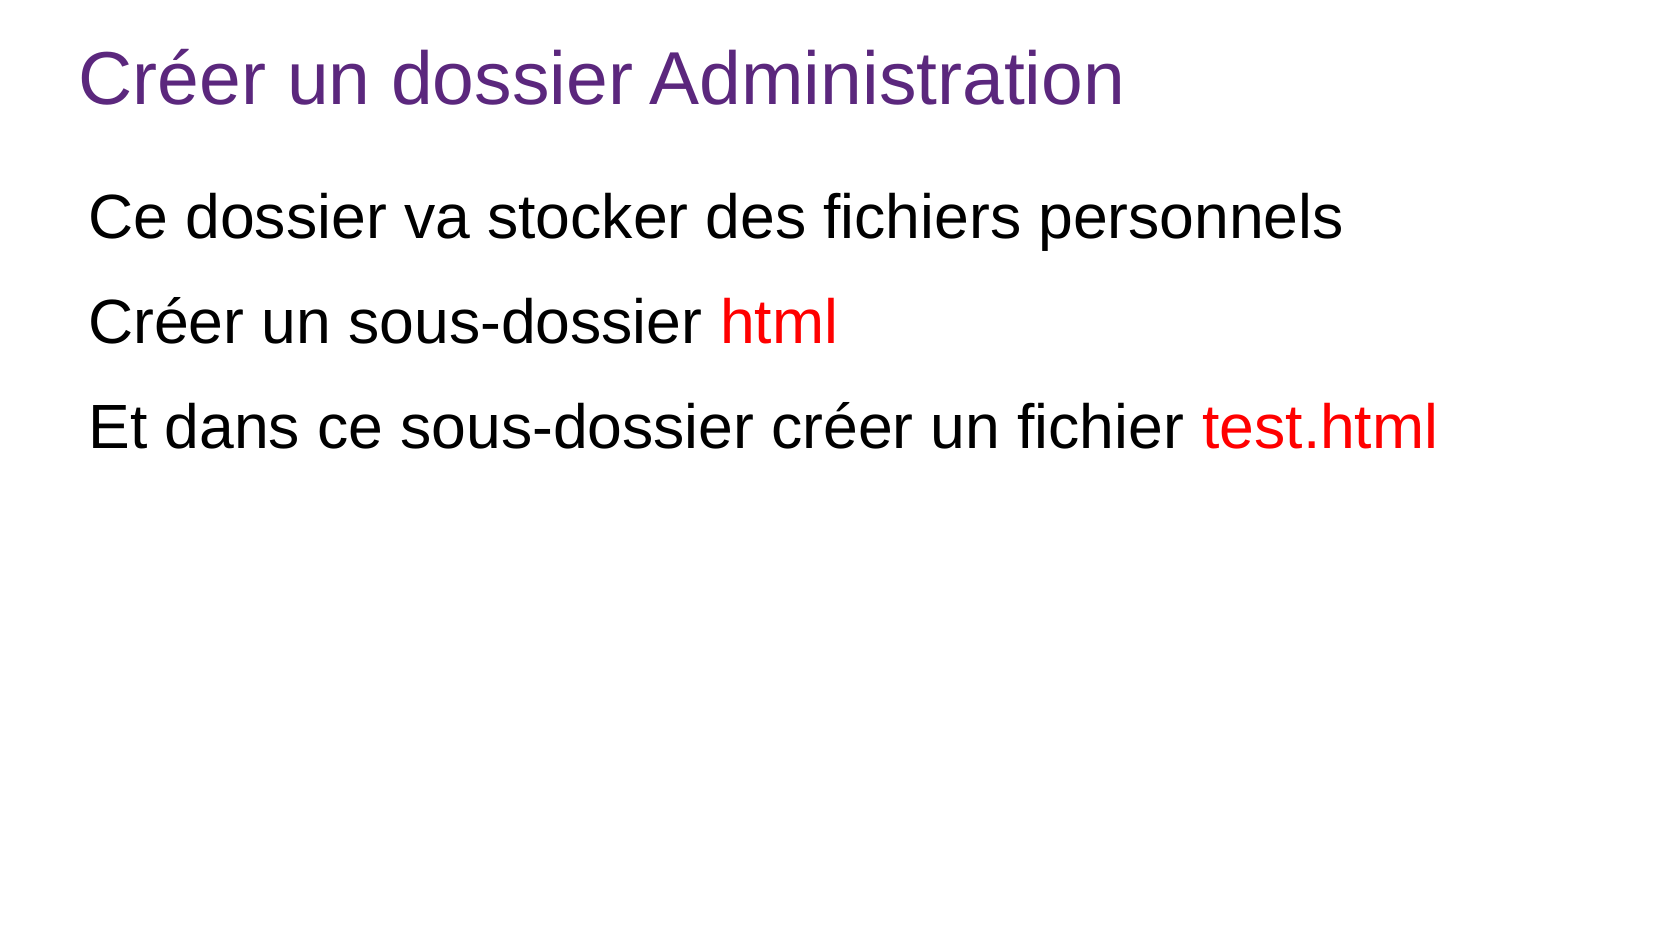

# Créer un dossier Administration
Ce dossier va stocker des fichiers personnels
Créer un sous-dossier html
Et dans ce sous-dossier créer un fichier test.html